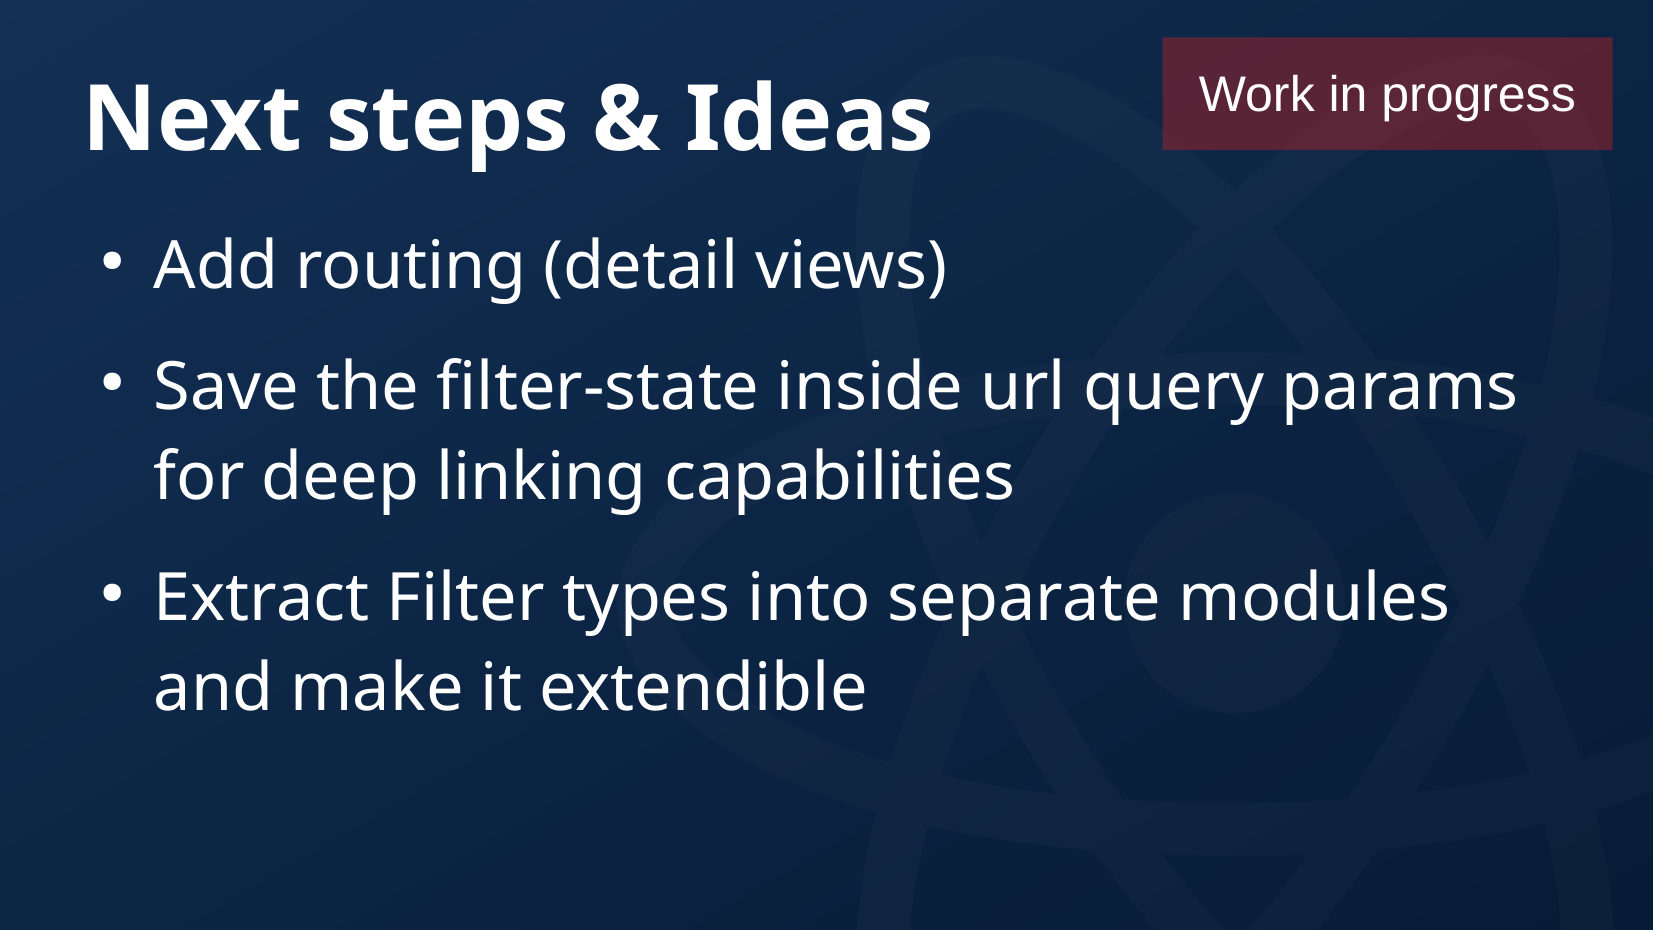

# Next steps & Ideas
Work in progress
Add routing (detail views)
Save the filter-state inside url query params for deep linking capabilities
Extract Filter types into separate modules and make it extendible